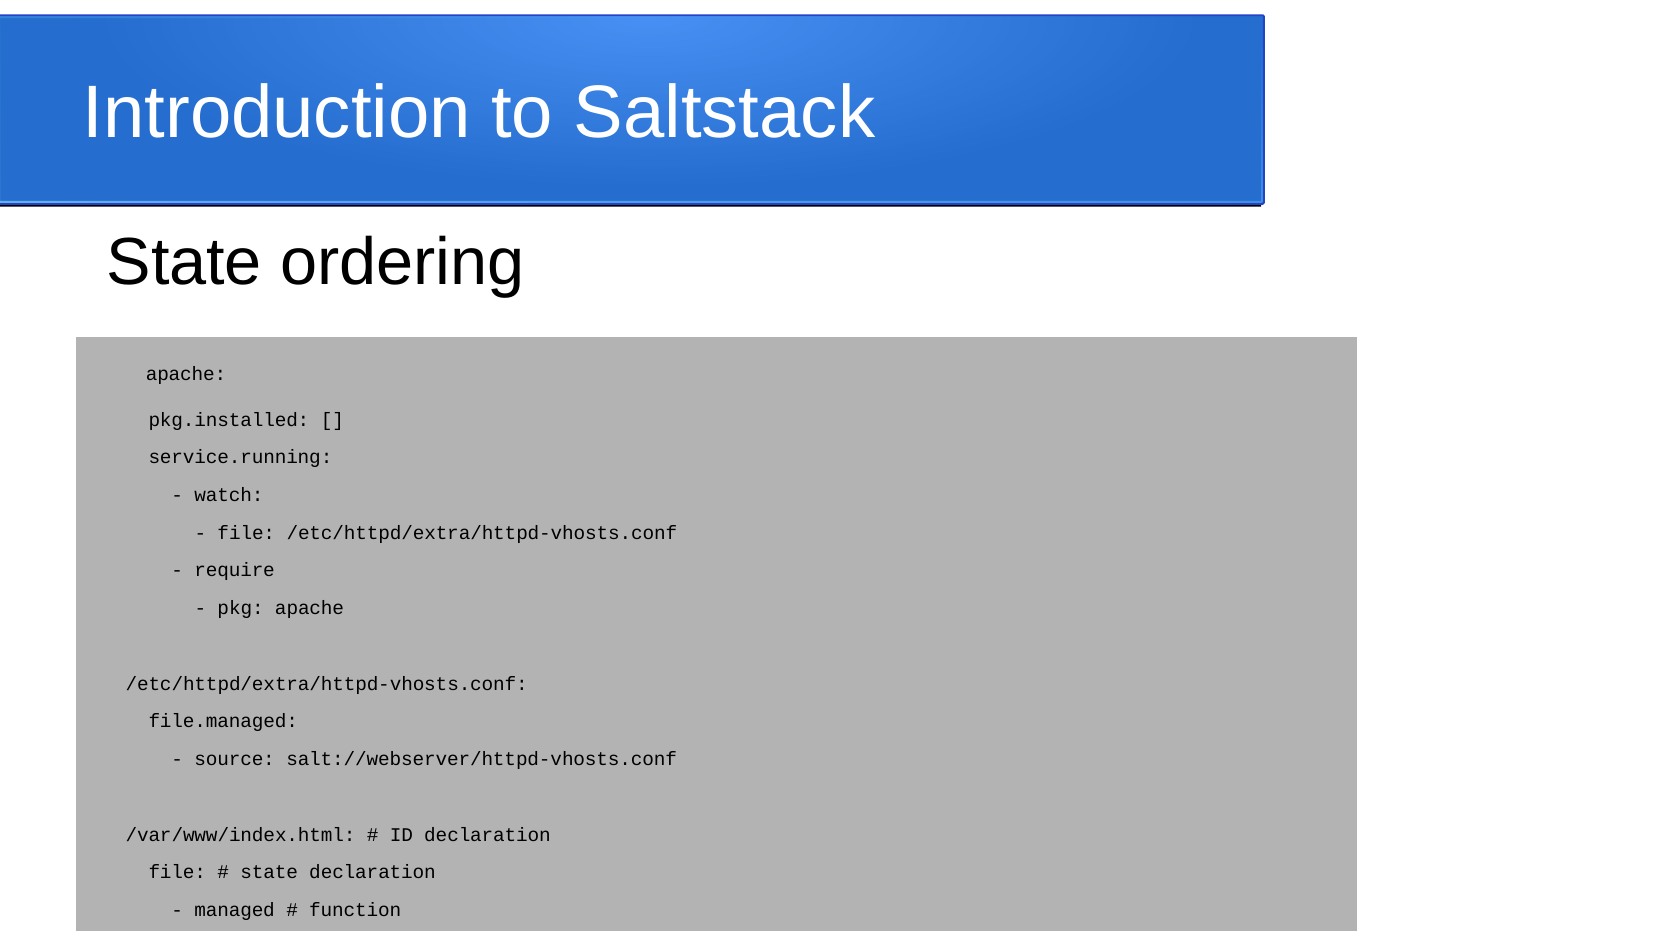

# Introduction to Saltstack
State ordering
| apache: pkg.installed: [] service.running: - watch: - file: /etc/httpd/extra/httpd-vhosts.conf - require - pkg: apache /etc/httpd/extra/httpd-vhosts.conf: file.managed: - source: salt://webserver/httpd-vhosts.conf /var/www/index.html: # ID declaration file: # state declaration - managed # function - source: salt://webserver/index.html # function arg - require: # requisite declaration - pkg: apache # requisite reference |
| --- |